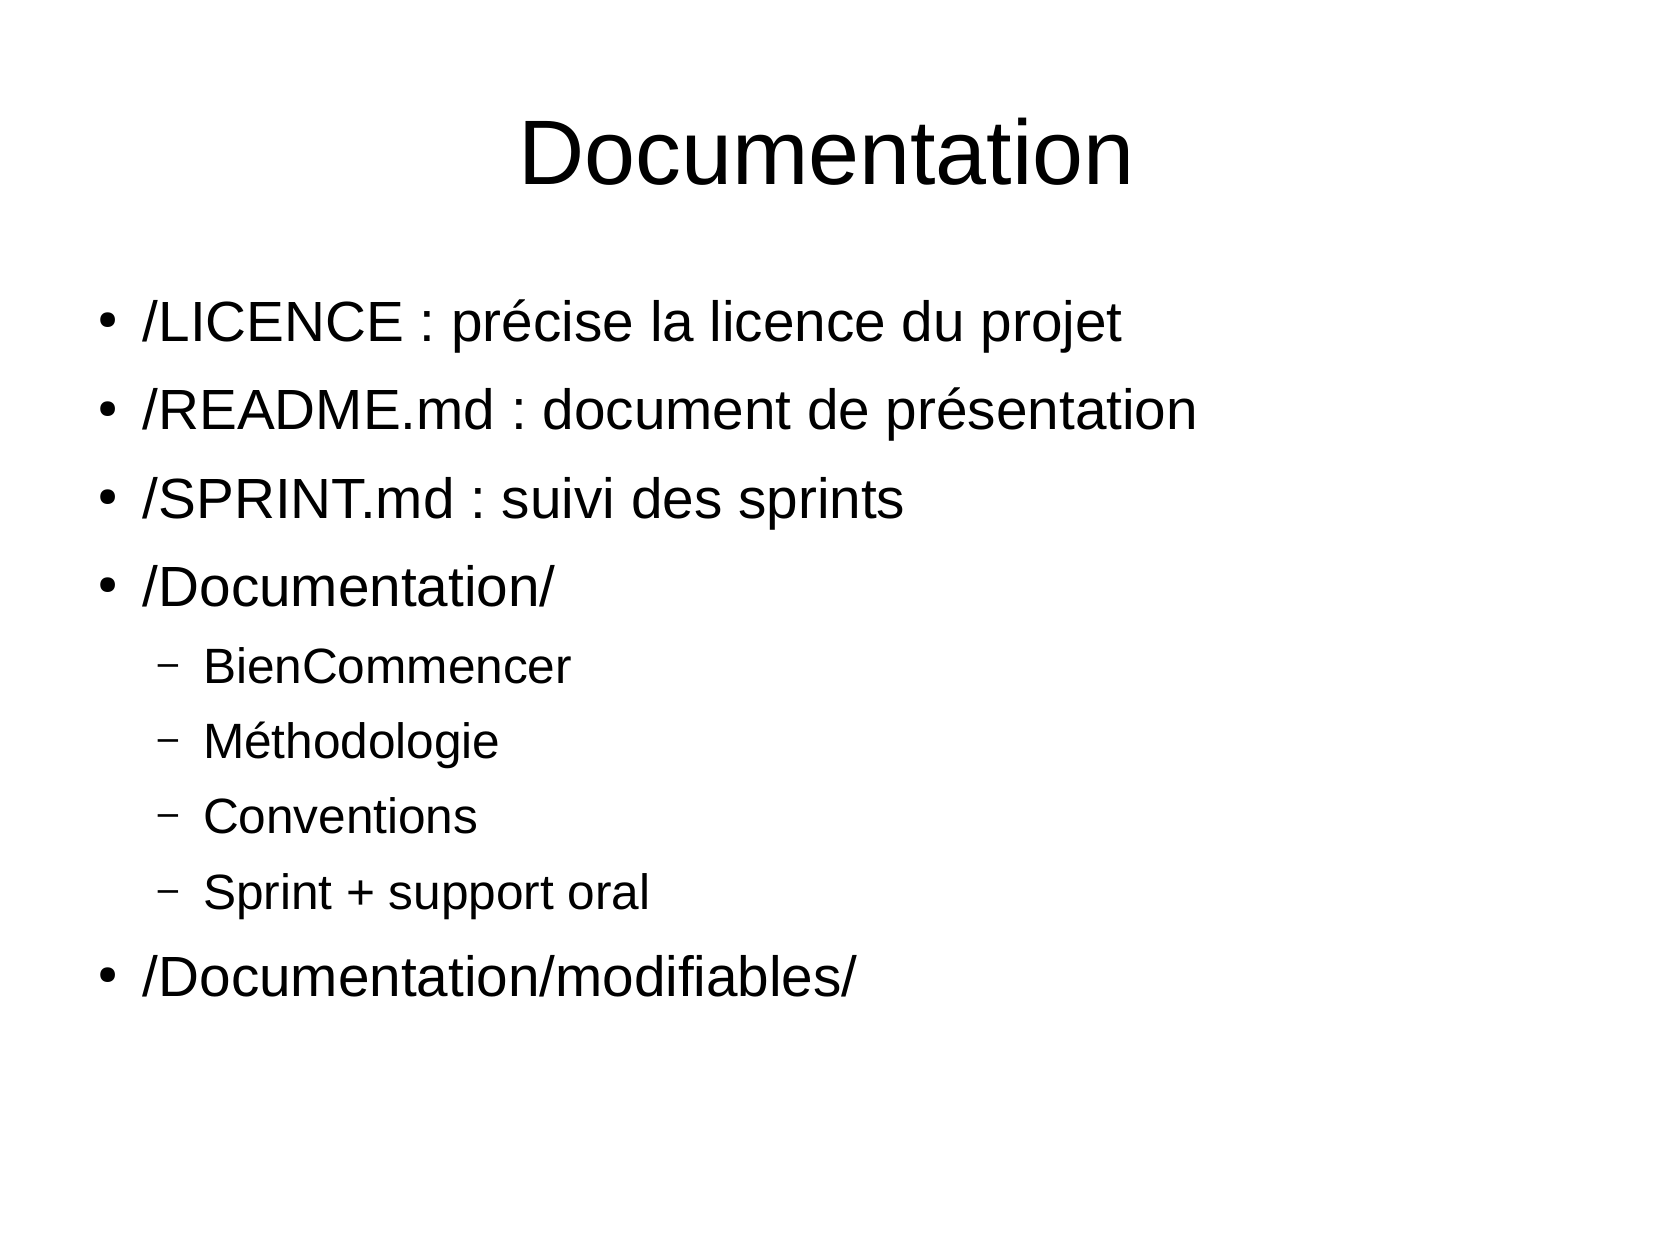

# Documentation
/LICENCE : précise la licence du projet
/README.md : document de présentation
/SPRINT.md : suivi des sprints
/Documentation/
BienCommencer
Méthodologie
Conventions
Sprint + support oral
/Documentation/modifiables/